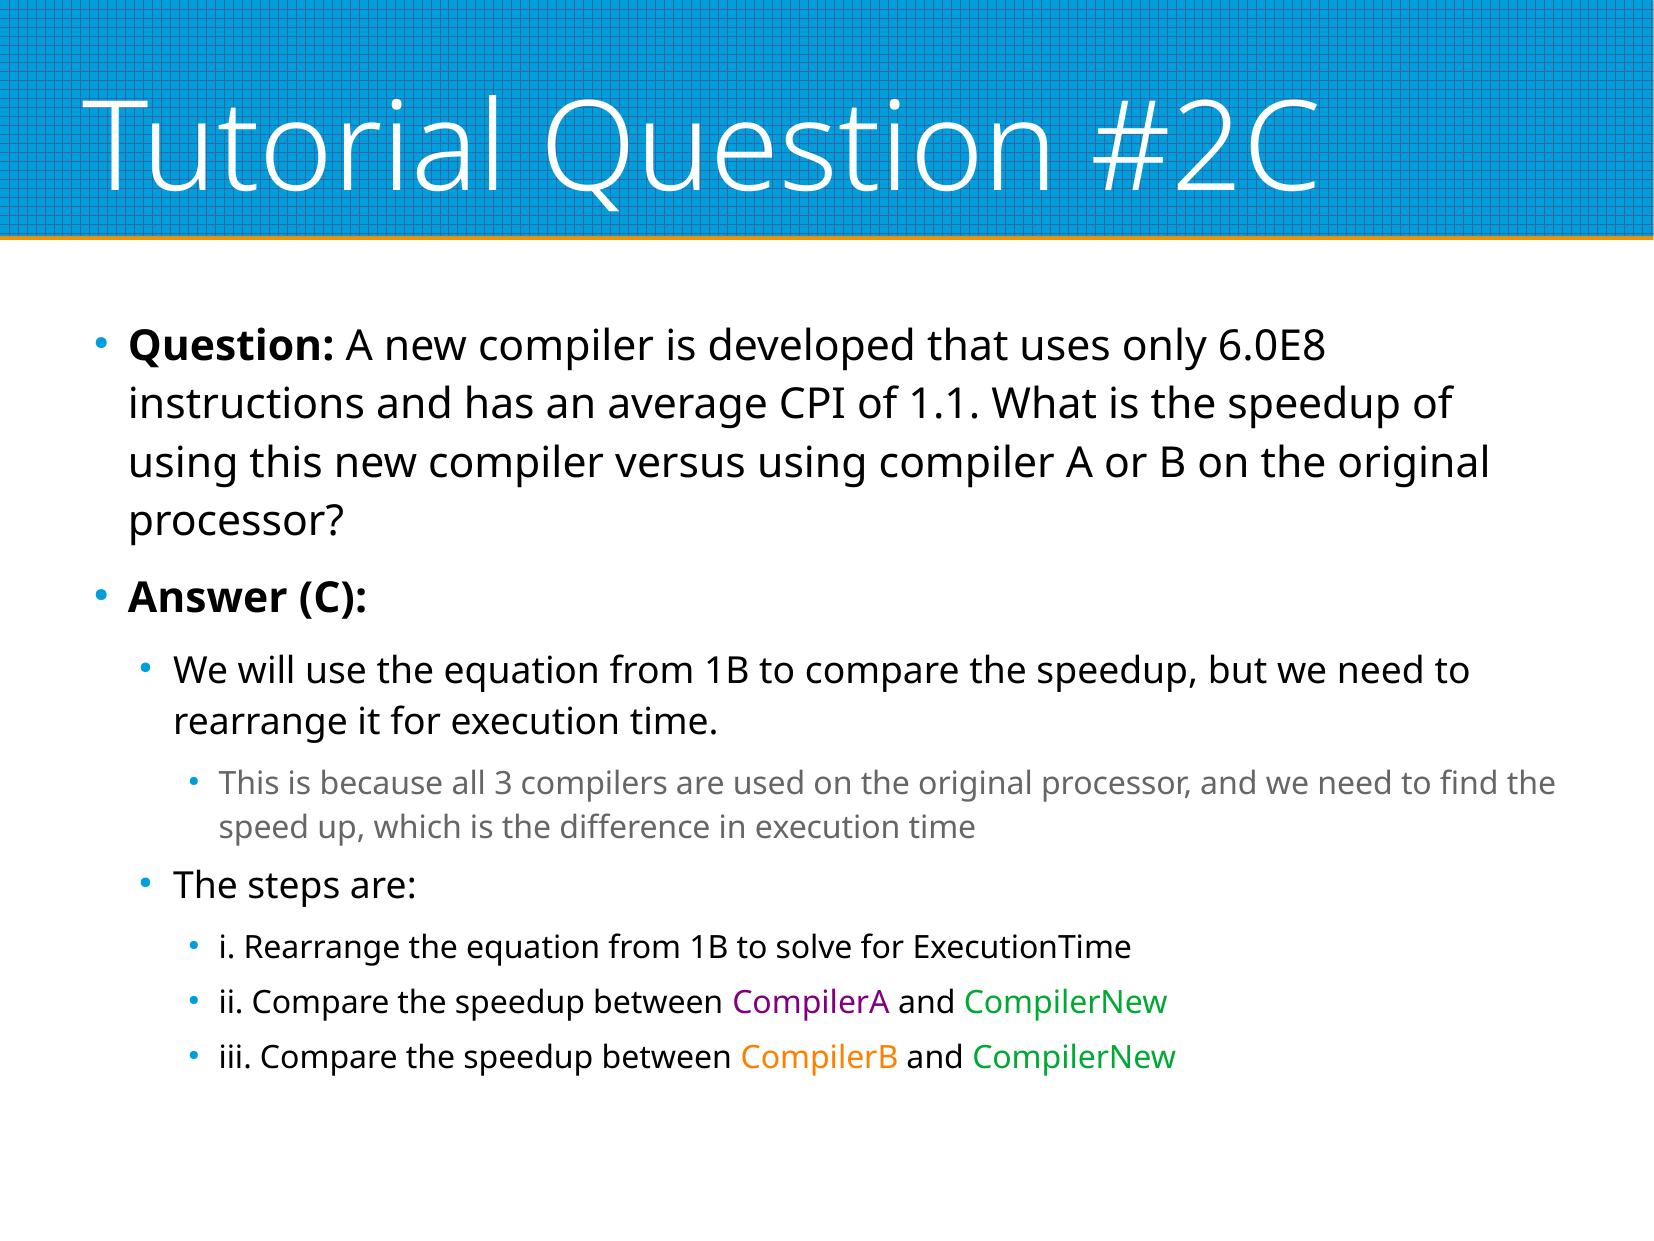

# Tutorial Question #2C
Question: A new compiler is developed that uses only 6.0E8 instructions and has an average CPI of 1.1. What is the speedup of using this new compiler versus using compiler A or B on the original processor?
Answer (C):
We will use the equation from 1B to compare the speedup, but we need to rearrange it for execution time.
This is because all 3 compilers are used on the original processor, and we need to find the speed up, which is the difference in execution time
The steps are:
i. Rearrange the equation from 1B to solve for ExecutionTime
ii. Compare the speedup between CompilerA and CompilerNew
iii. Compare the speedup between CompilerB and CompilerNew